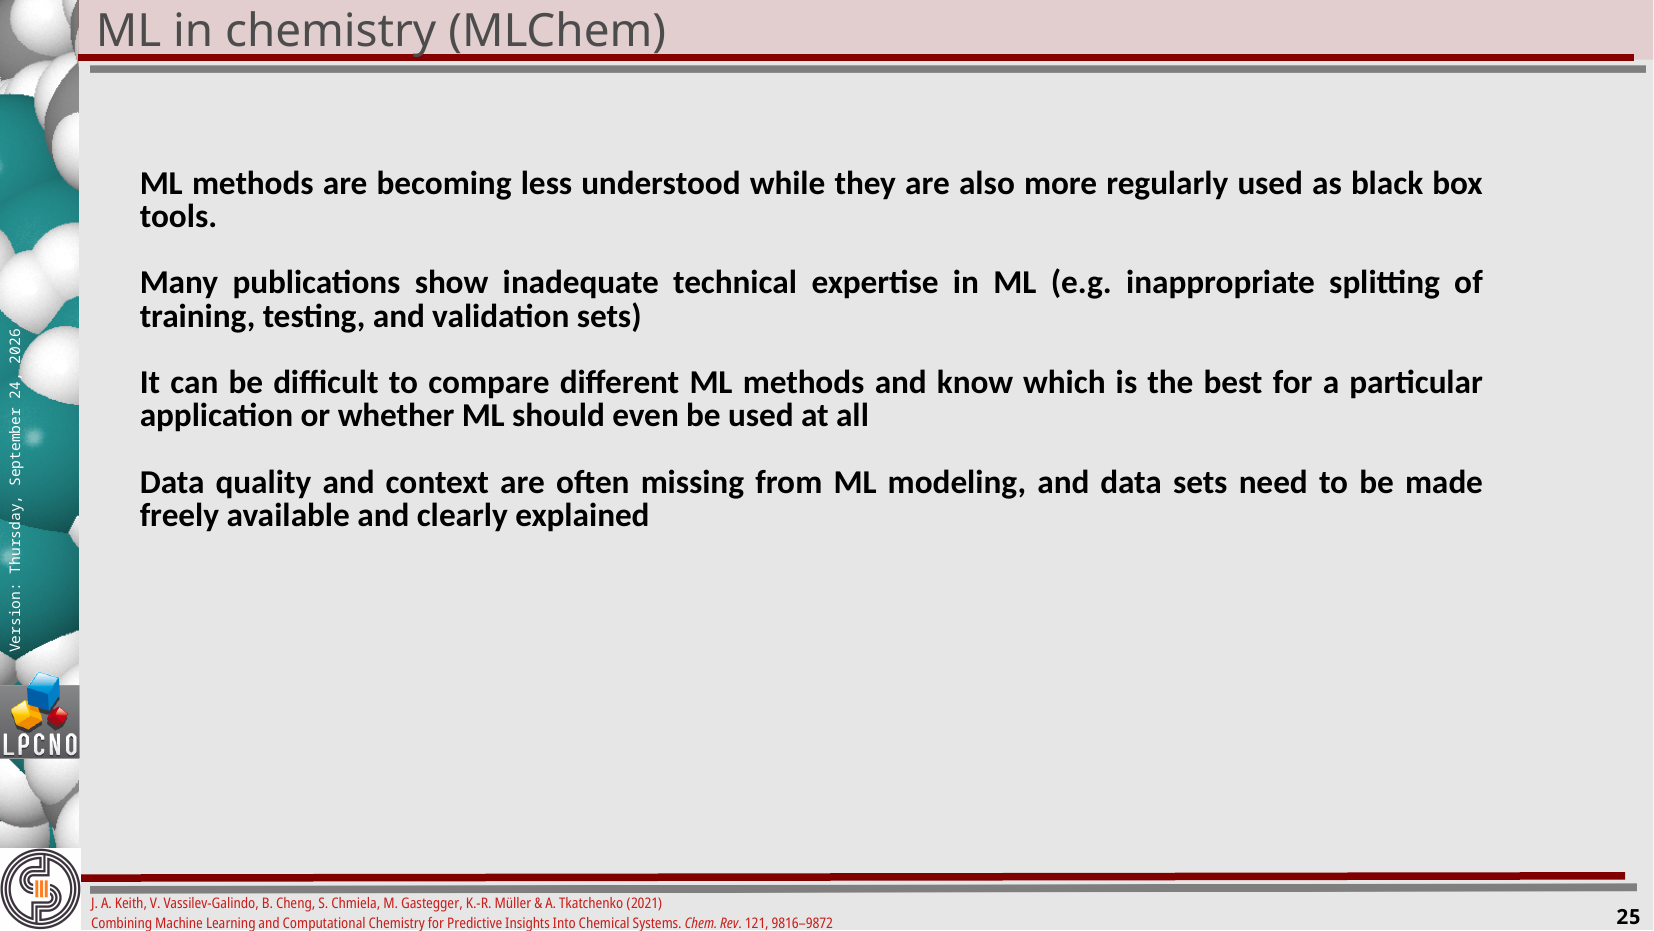

# ML in chemistry (MLChem)
ML methods are becoming less understood while they are also more regularly used as black box tools.
Many publications show inadequate technical expertise in ML (e.g. inappropriate splitting of training, testing, and validation sets)
It can be difficult to compare different ML methods and know which is the best for a particular application or whether ML should even be used at all
Data quality and context are often missing from ML modeling, and data sets need to be made freely available and clearly explained
J. A. Keith, V. Vassilev-Galindo, B. Cheng, S. Chmiela, M. Gastegger, K.-R. Müller & A. Tkatchenko (2021)
Combining Machine Learning and Computational Chemistry for Predictive Insights Into Chemical Systems. Chem. Rev. 121, 9816–9872